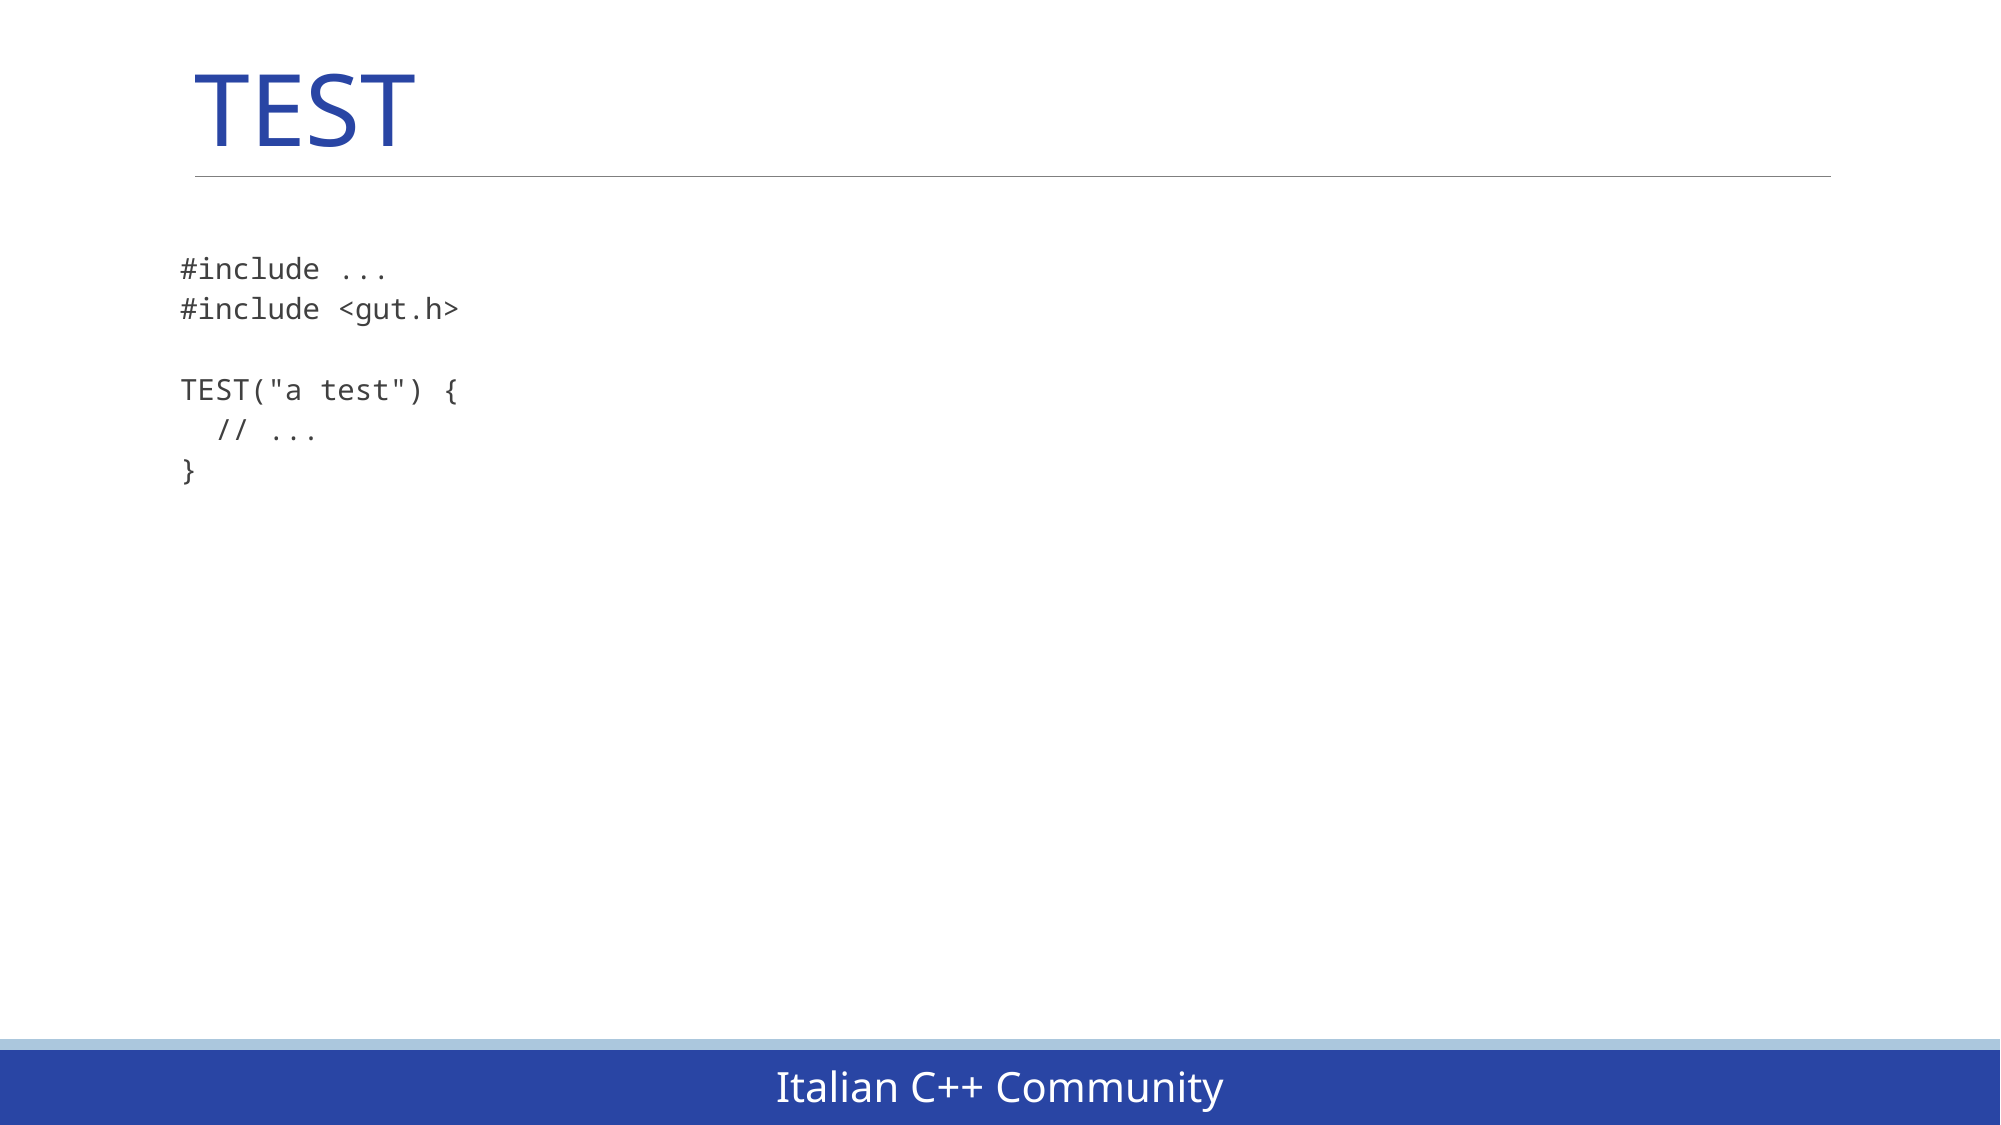

# TEST
#include ...
#include <gut.h>
TEST("a test") {
 // ...
}